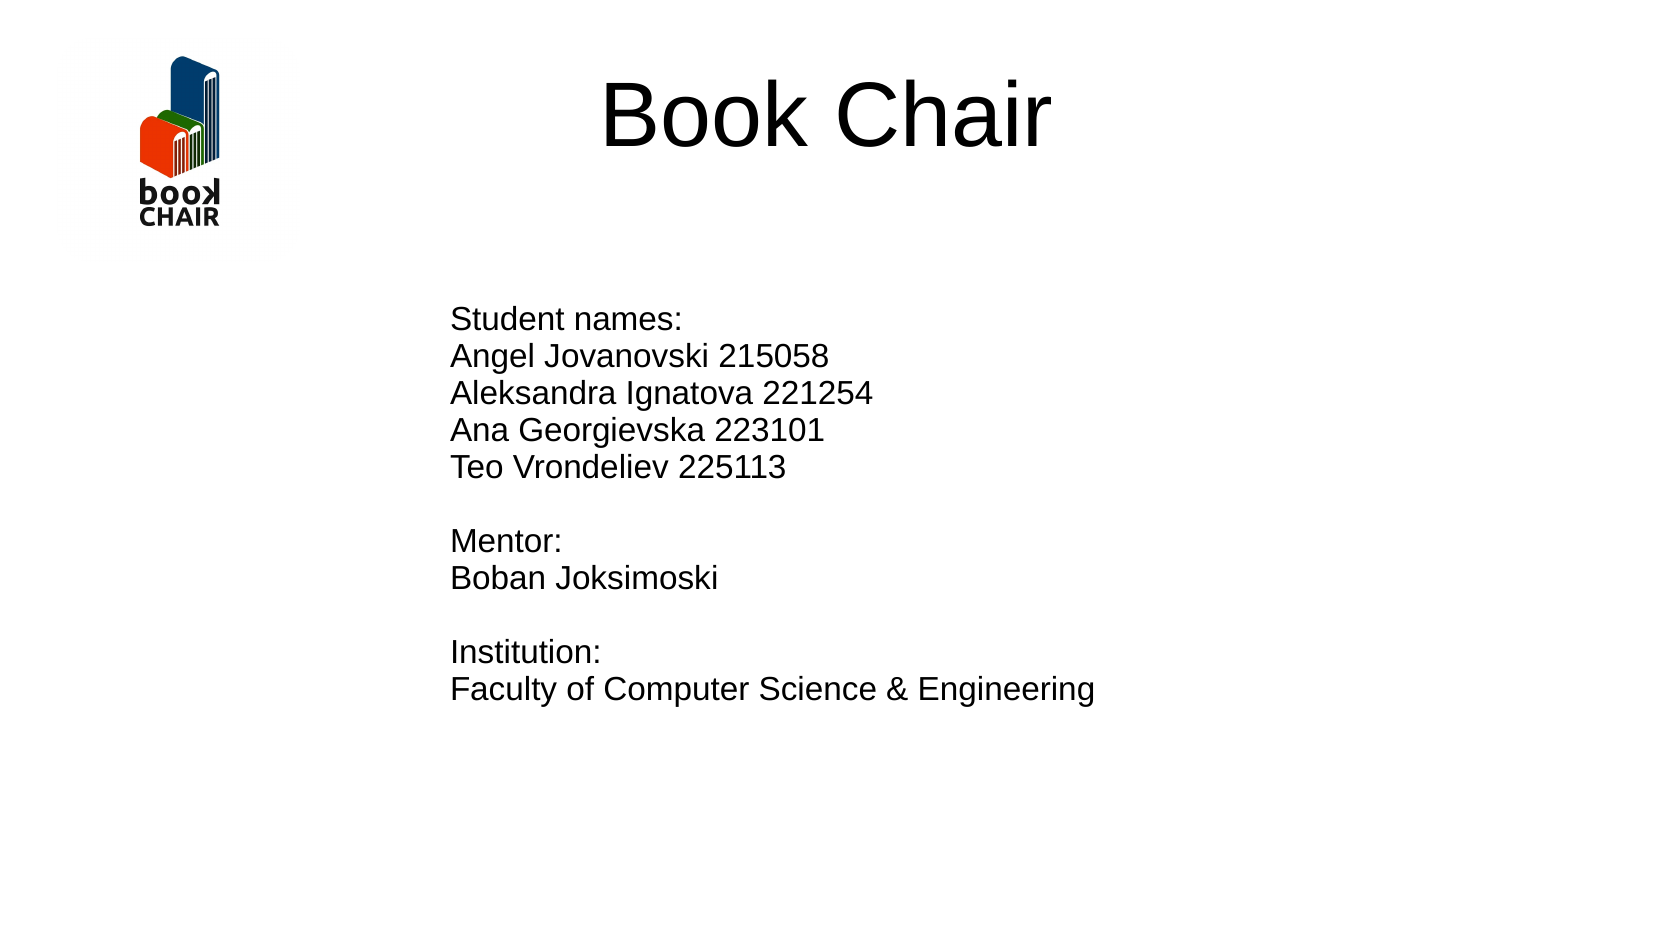

# Book Chair
Student names:
Angel Jovanovski 215058
Aleksandra Ignatova 221254
Ana Georgievska 223101
Teo Vrondeliev 225113
Mentor:
Boban Joksimoski
Institution:
Faculty of Computer Science & Engineering